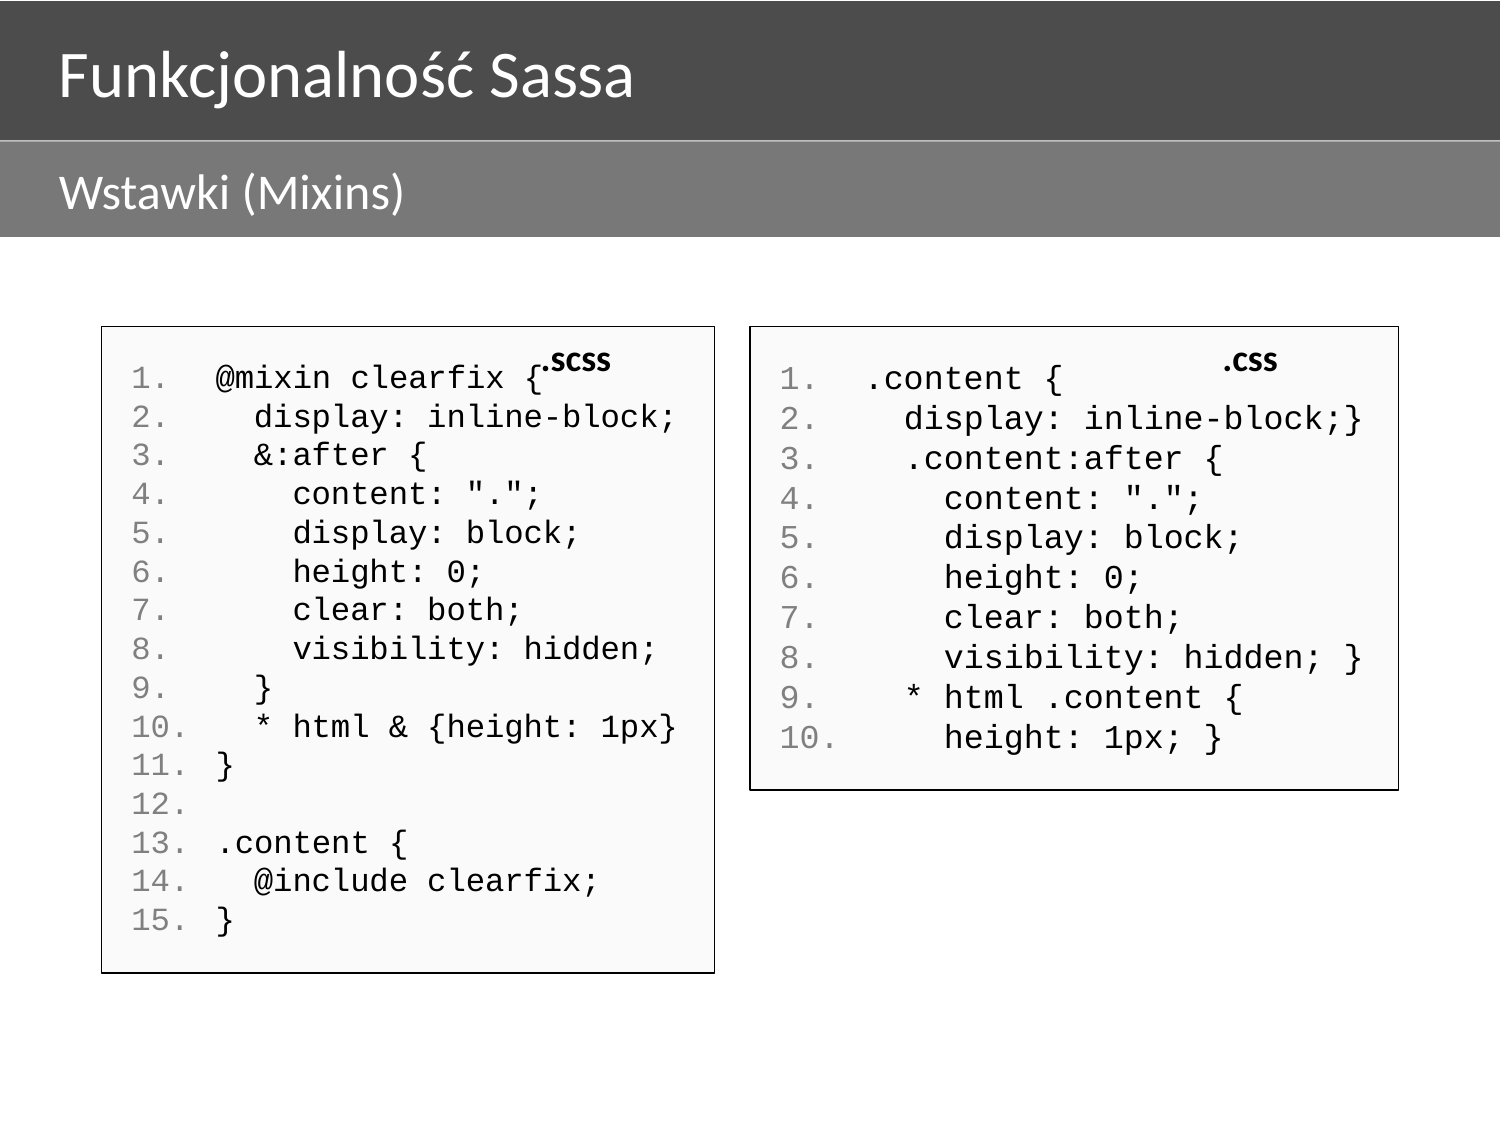

Funkcjonalność Sassa
Wstawki (Mixins)
@mixin clearfix {
 display: inline-block;
 &:after {
 content: ".";
 display: block;
 height: 0;
 clear: both;
 visibility: hidden;
 }
 * html & {height: 1px}
}
.content {
 @include clearfix;
}
.scss
.content {
 display: inline-block;}
 .content:after {
 content: ".";
 display: block;
 height: 0;
 clear: both;
 visibility: hidden; }
 * html .content {
 height: 1px; }
.css